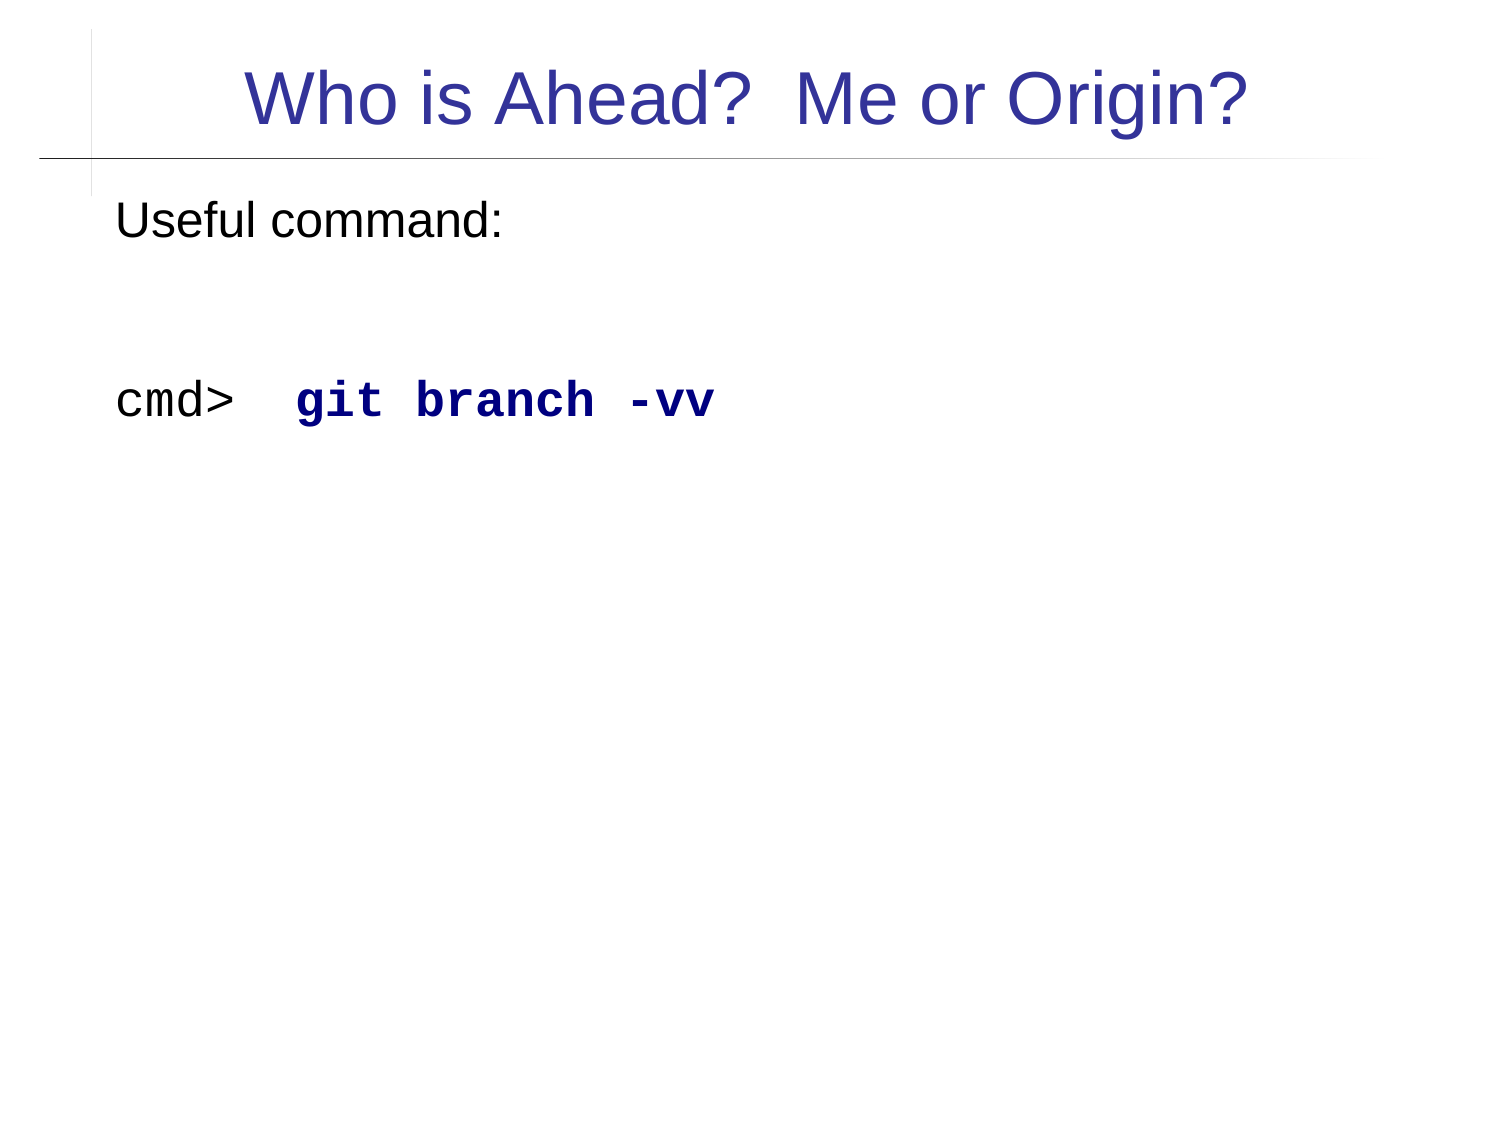

# Who is Ahead? Me or Origin?
Useful command:
cmd> git branch -vv